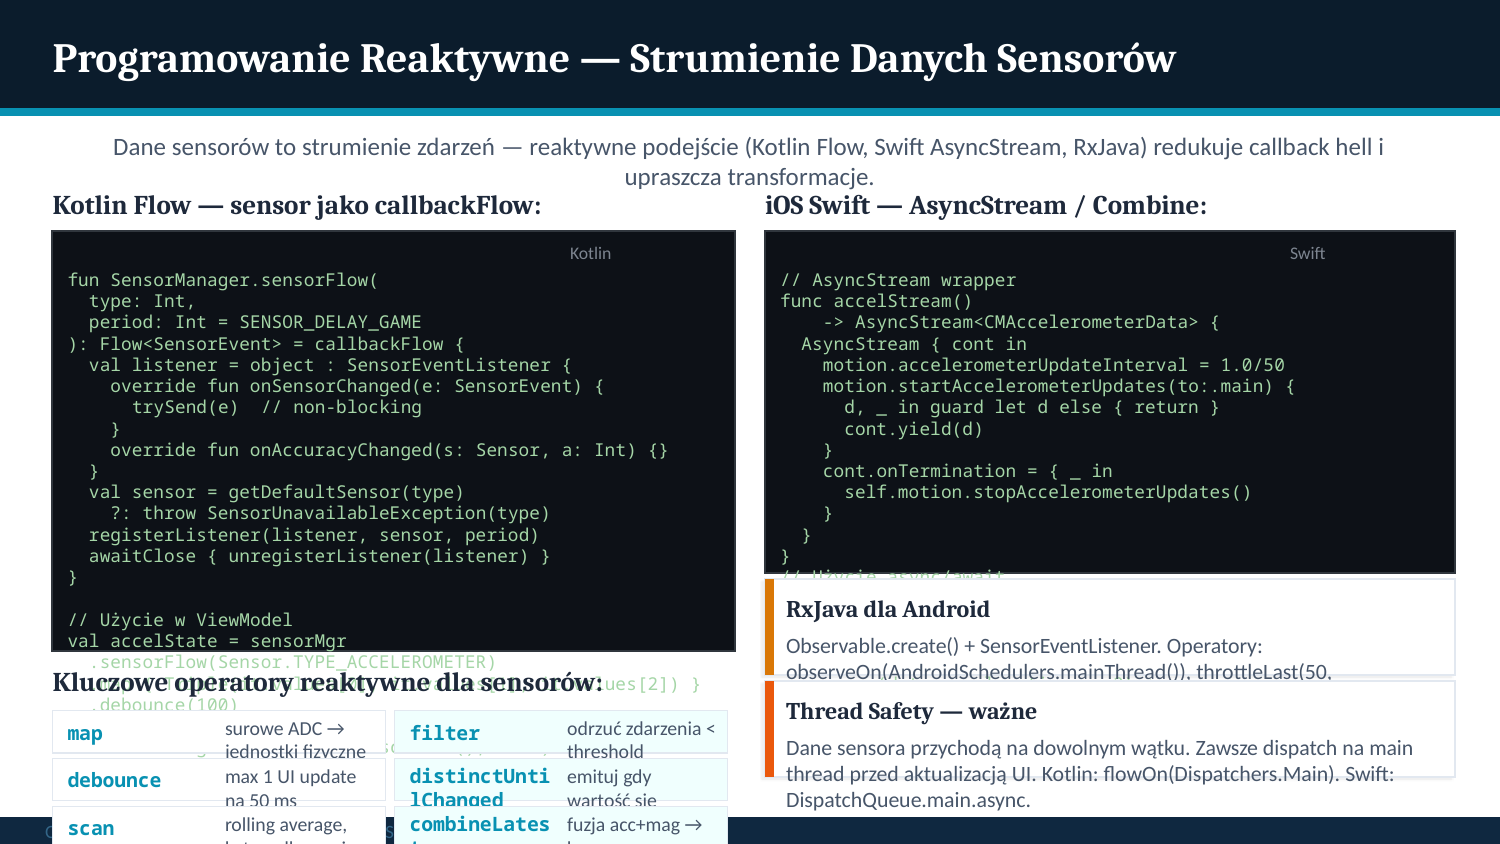

Programowanie Reaktywne — Strumienie Danych Sensorów
Dane sensorów to strumienie zdarzeń — reaktywne podejście (Kotlin Flow, Swift AsyncStream, RxJava) redukuje callback hell i upraszcza transformacje.
Kotlin Flow — sensor jako callbackFlow:
iOS Swift — AsyncStream / Combine:
Kotlin
Swift
fun SensorManager.sensorFlow(
 type: Int,
 period: Int = SENSOR_DELAY_GAME
): Flow<SensorEvent> = callbackFlow {
 val listener = object : SensorEventListener {
 override fun onSensorChanged(e: SensorEvent) {
 trySend(e) // non-blocking
 }
 override fun onAccuracyChanged(s: Sensor, a: Int) {}
 }
 val sensor = getDefaultSensor(type)
 ?: throw SensorUnavailableException(type)
 registerListener(listener, sensor, period)
 awaitClose { unregisterListener(listener) }
}
// Użycie w ViewModel
val accelState = sensorMgr
 .sensorFlow(Sensor.TYPE_ACCELEROMETER)
 .map { Triple(it.values[0], it.values[1], it.values[2]) }
 .debounce(100)
 .stateIn(viewModelScope,
 SharingStarted.WhileSubscribed(), null)
// AsyncStream wrapper
func accelStream()
 -> AsyncStream<CMAccelerometerData> {
 AsyncStream { cont in
 motion.accelerometerUpdateInterval = 1.0/50
 motion.startAccelerometerUpdates(to:.main) {
 d, _ in guard let d else { return }
 cont.yield(d)
 }
 cont.onTermination = { _ in
 self.motion.stopAccelerometerUpdates()
 }
 }
}
// Użycie async/await
@MainActor func listen() async {
 for await data in accelStream() {
 let mag = sqrt(
 pow(data.acceleration.x, 2) +
 pow(data.acceleration.y, 2) +
 pow(data.acceleration.z, 2))
 if mag > threshold { handleShake() }
 }
}
RxJava dla Android
Observable.create() + SensorEventListener. Operatory: observeOn(AndroidSchedulers.mainThread()), throttleLast(50, MILLISECONDS), map, filter.
Kluczowe operatory reaktywne dla sensorów:
Thread Safety — ważne
map
surowe ADC → jednostki fizyczne
filter
odrzuć zdarzenia < threshold
Dane sensora przychodą na dowolnym wątku. Zawsze dispatch na main thread przed aktualizacją UI. Kotlin: flowOn(Dispatchers.Main). Swift: DispatchQueue.main.async.
debounce
max 1 UI update na 50 ms
distinctUntilChanged
emituj gdy wartość się zmieniła
scan
rolling average, kąt z całkowania
combineLatest
fuzja acc+mag → kompas
Obsługa Sensorów Urządzenia Mobilnego | Studia Magisterskie Informatyki